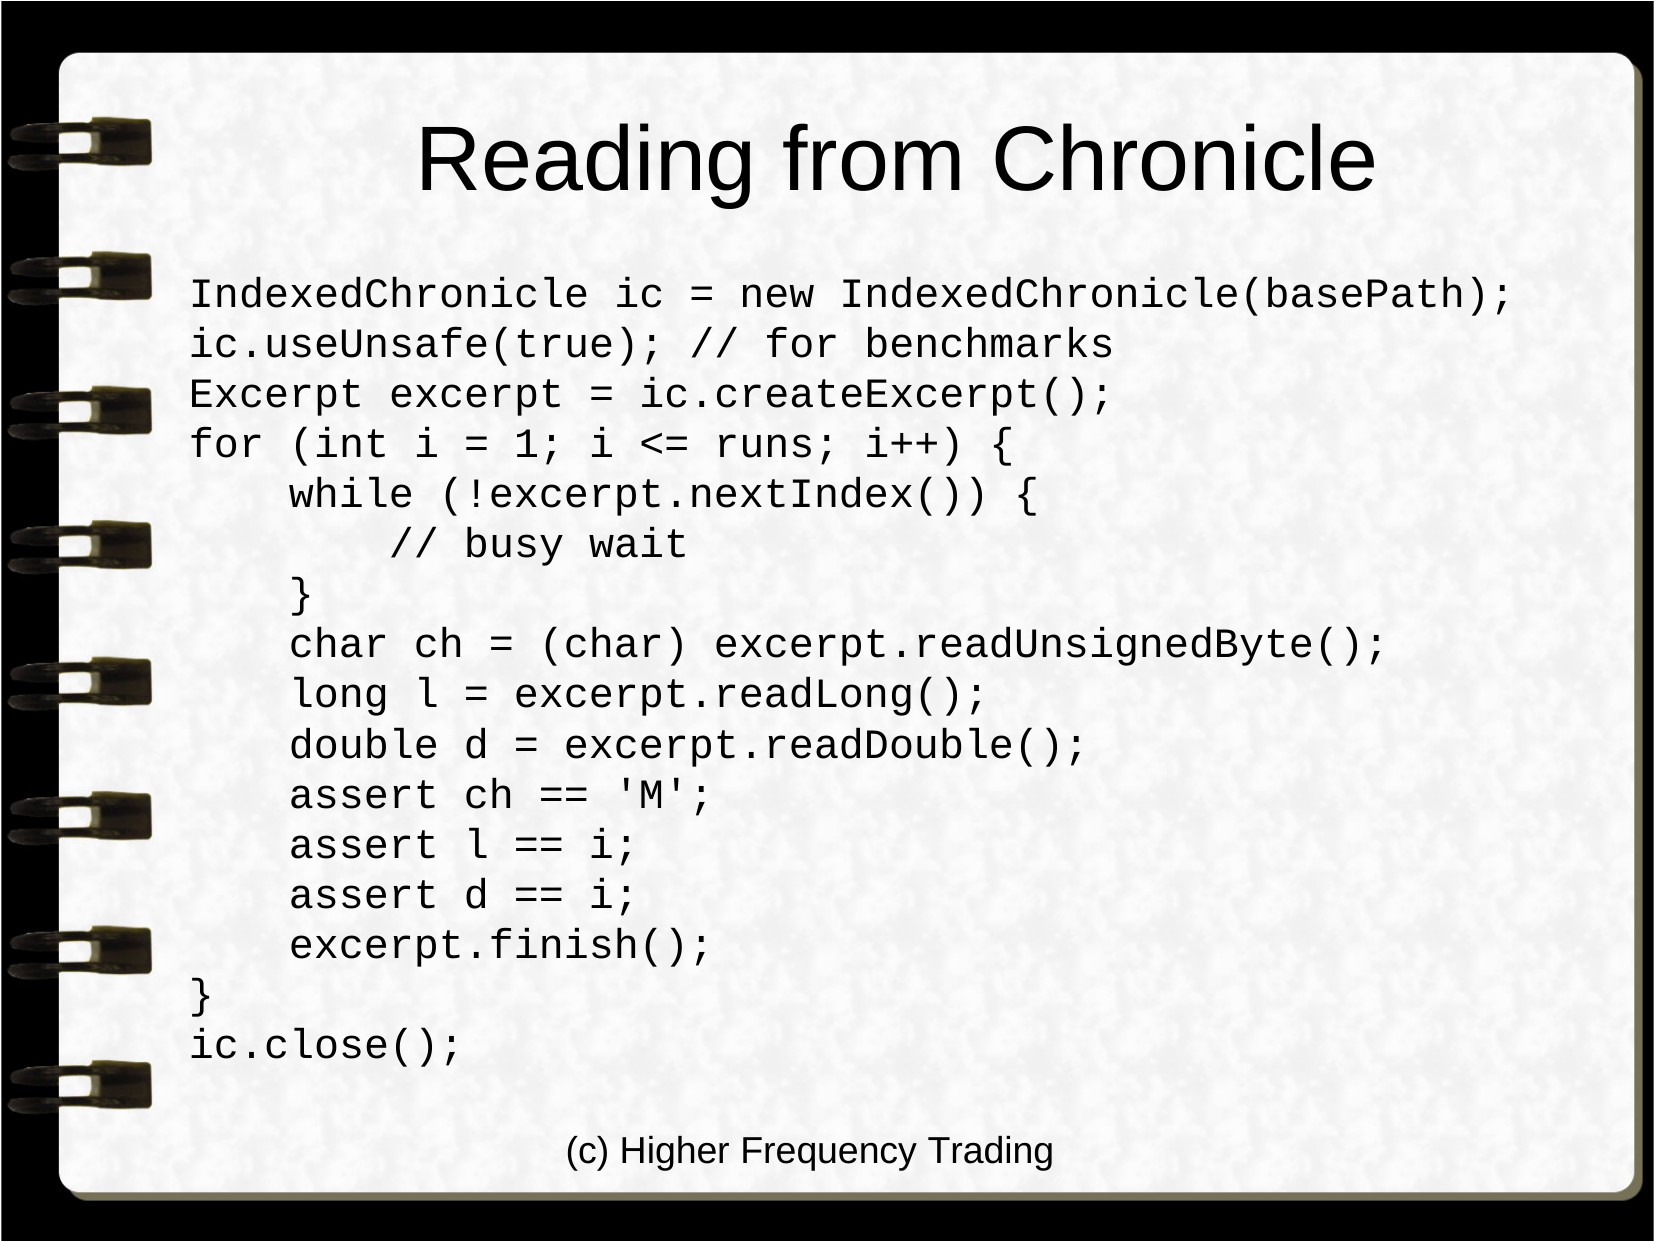

# Reading from Chronicle
IndexedChronicle ic = new IndexedChronicle(basePath);
ic.useUnsafe(true); // for benchmarks
Excerpt excerpt = ic.createExcerpt();
for (int i = 1; i <= runs; i++) {
 while (!excerpt.nextIndex()) {
 // busy wait
 }
 char ch = (char) excerpt.readUnsignedByte();
 long l = excerpt.readLong();
 double d = excerpt.readDouble();
 assert ch == 'M';
 assert l == i;
 assert d == i;
 excerpt.finish();
}
ic.close();